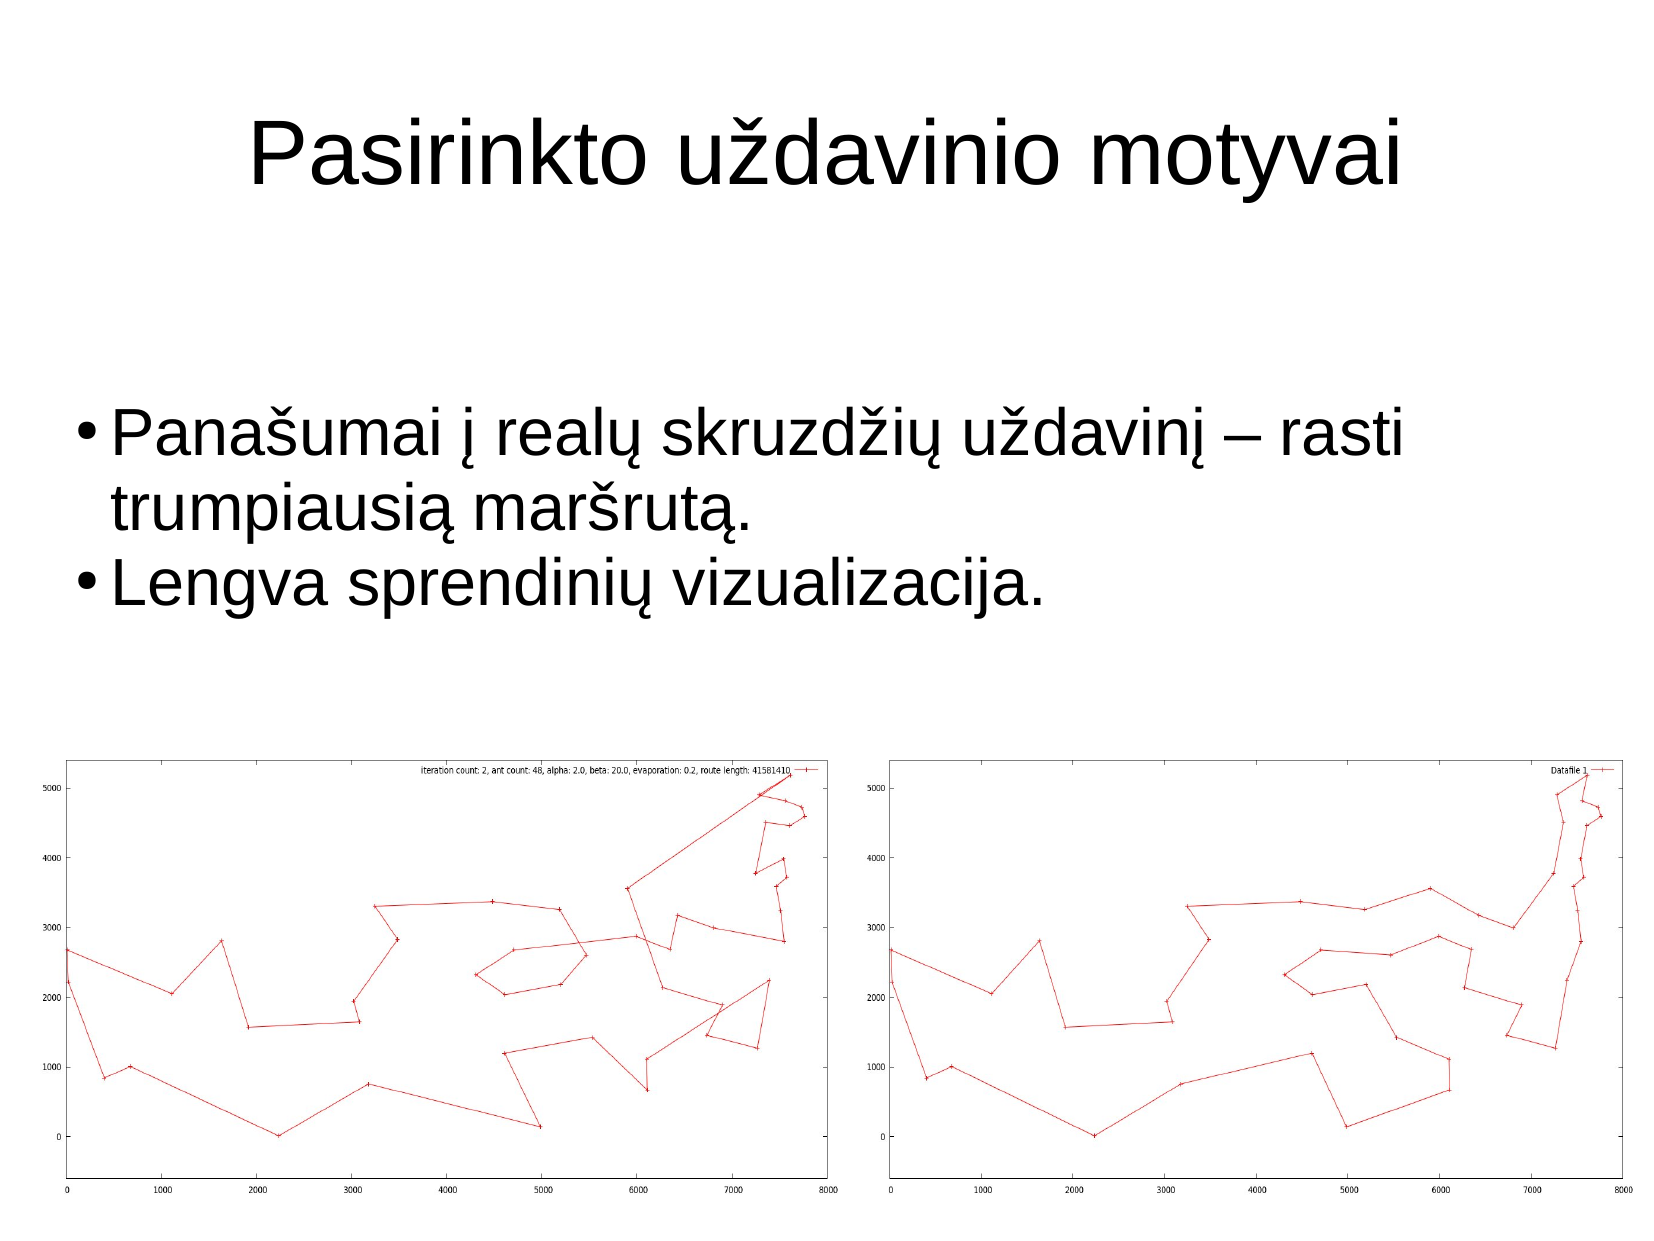

# Pasirinkto uždavinio motyvai
Panašumai į realų skruzdžių uždavinį – rasti trumpiausią maršrutą.
Lengva sprendinių vizualizacija.